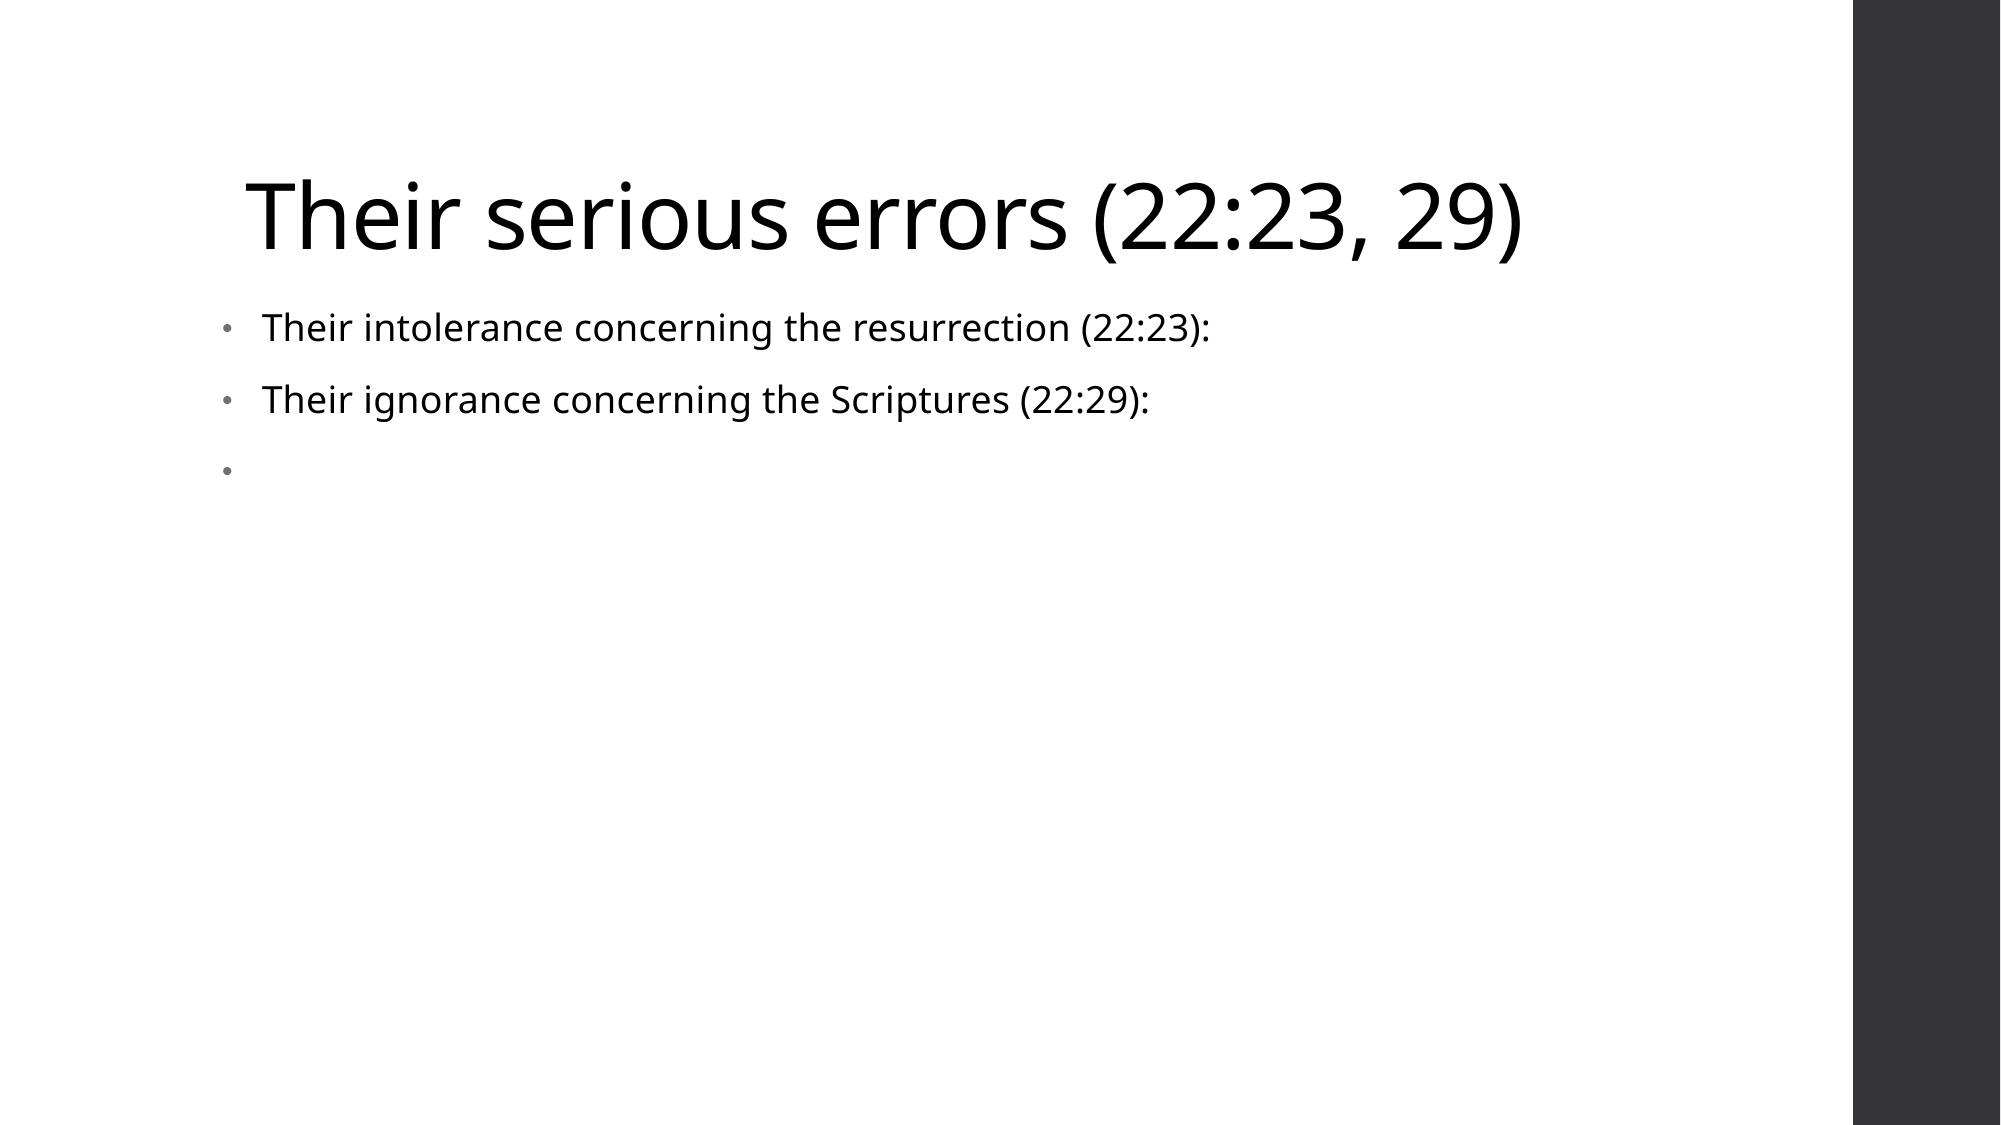

# Their serious errors (22:23, 29)
 Their intolerance concerning the resurrection (22:23):
 Their ignorance concerning the Scriptures (22:29):